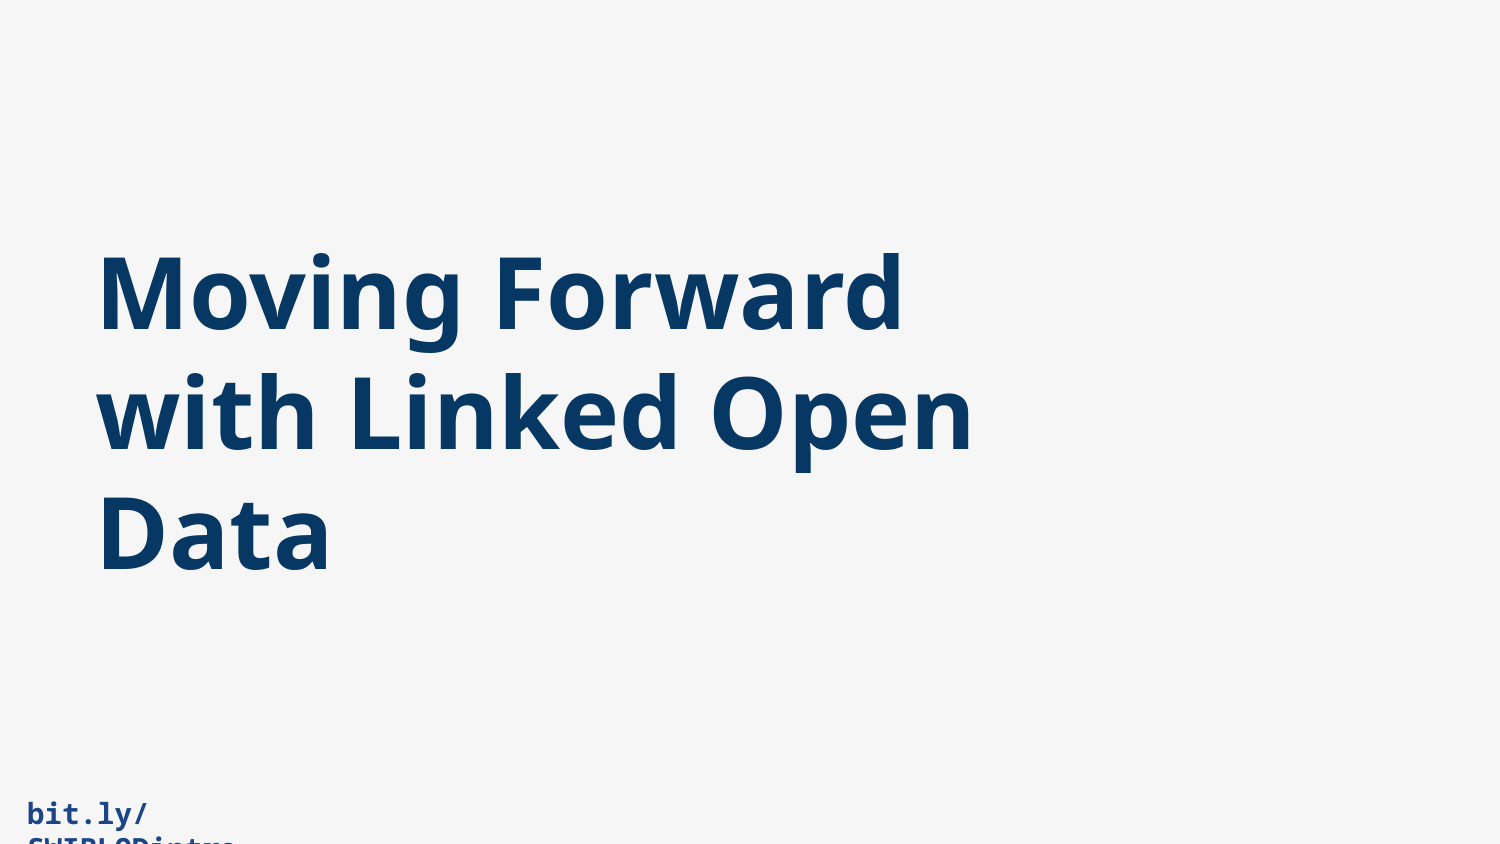

# Moving Forward with Linked Open Data